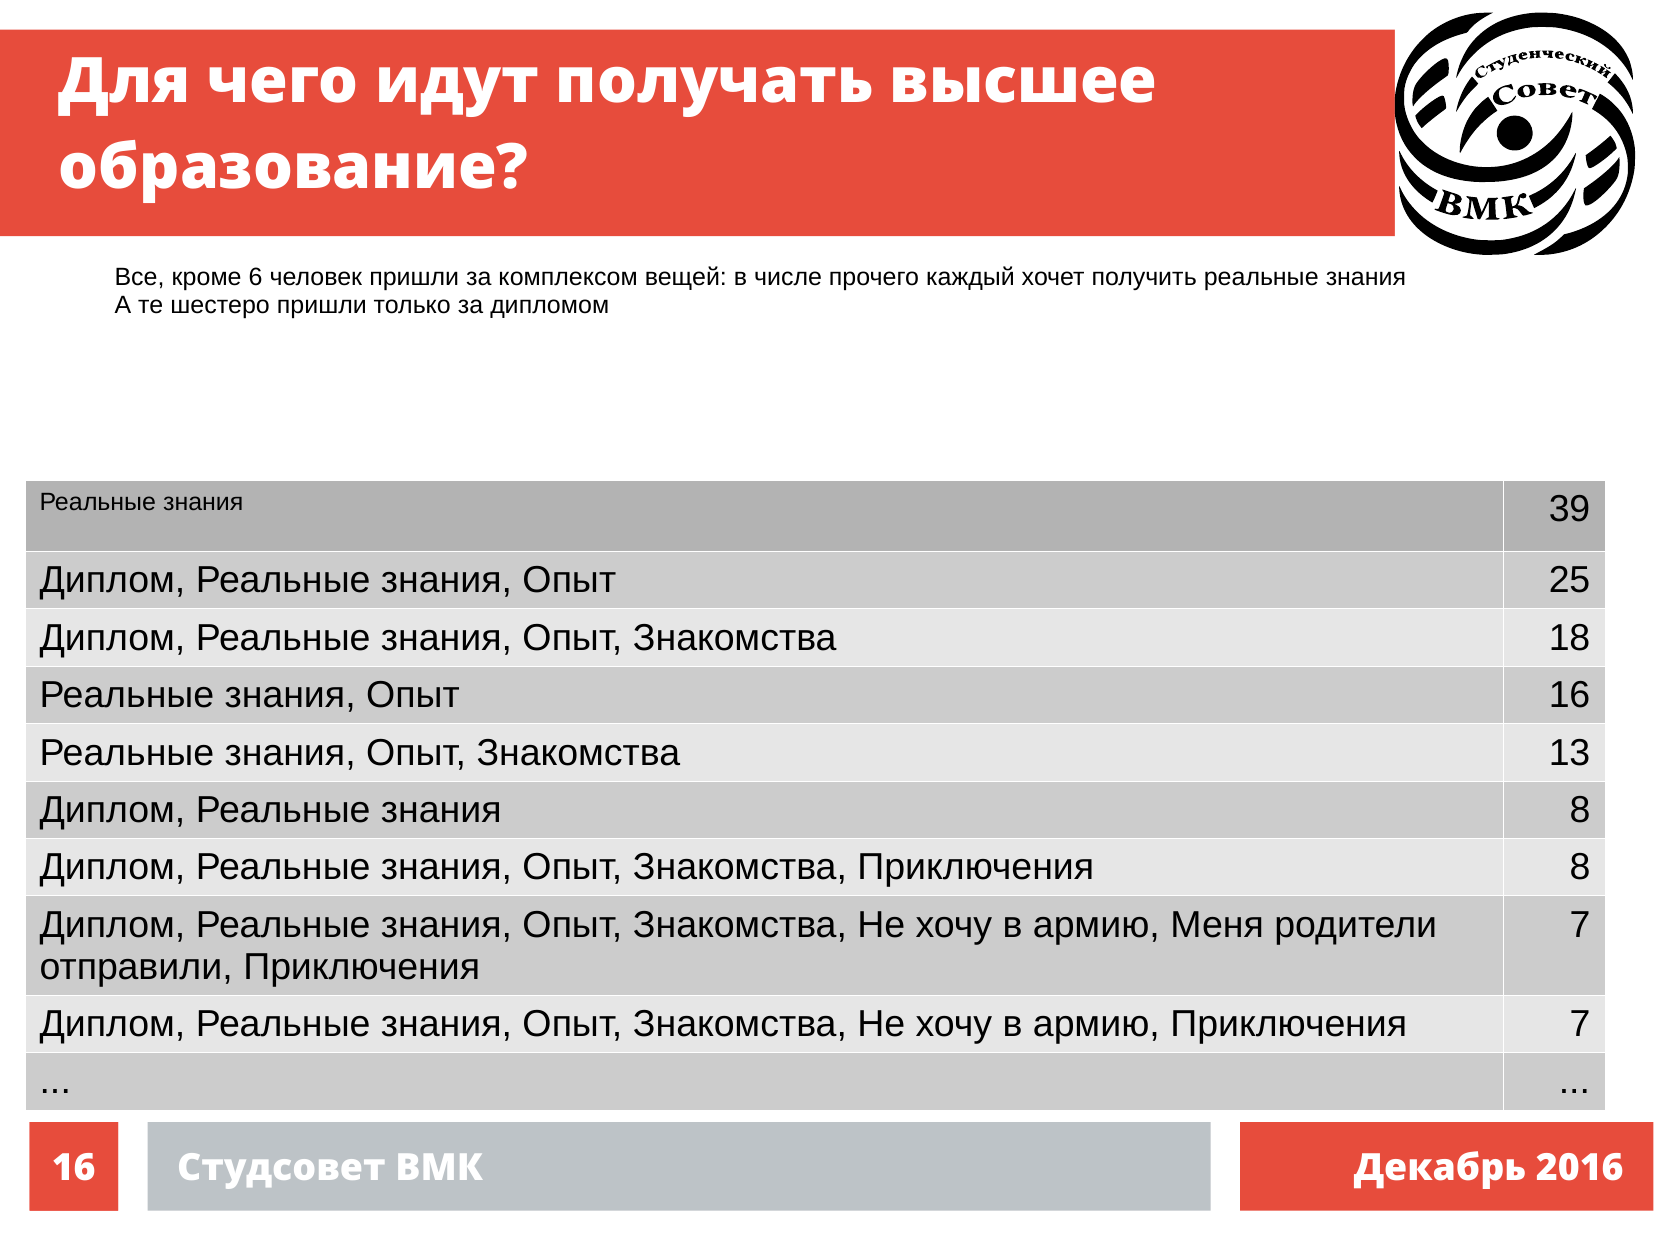

# Для чего идут получать высшее образование?
	Все, кроме 6 человек пришли за комплексом вещей: в числе прочего каждый хочет получить реальные знания
	А те шестеро пришли только за дипломом
| Реальные знания | 39 |
| --- | --- |
| Диплом, Реальные знания, Опыт | 25 |
| Диплом, Реальные знания, Опыт, Знакомства | 18 |
| Реальные знания, Опыт | 16 |
| Реальные знания, Опыт, Знакомства | 13 |
| Диплом, Реальные знания | 8 |
| Диплом, Реальные знания, Опыт, Знакомства, Приключения | 8 |
| Диплом, Реальные знания, Опыт, Знакомства, Не хочу в армию, Меня родители отправили, Приключения | 7 |
| Диплом, Реальные знания, Опыт, Знакомства, Не хочу в армию, Приключения | 7 |
| ... | ... |
16
Студсовет ВМК
Декабрь 2016